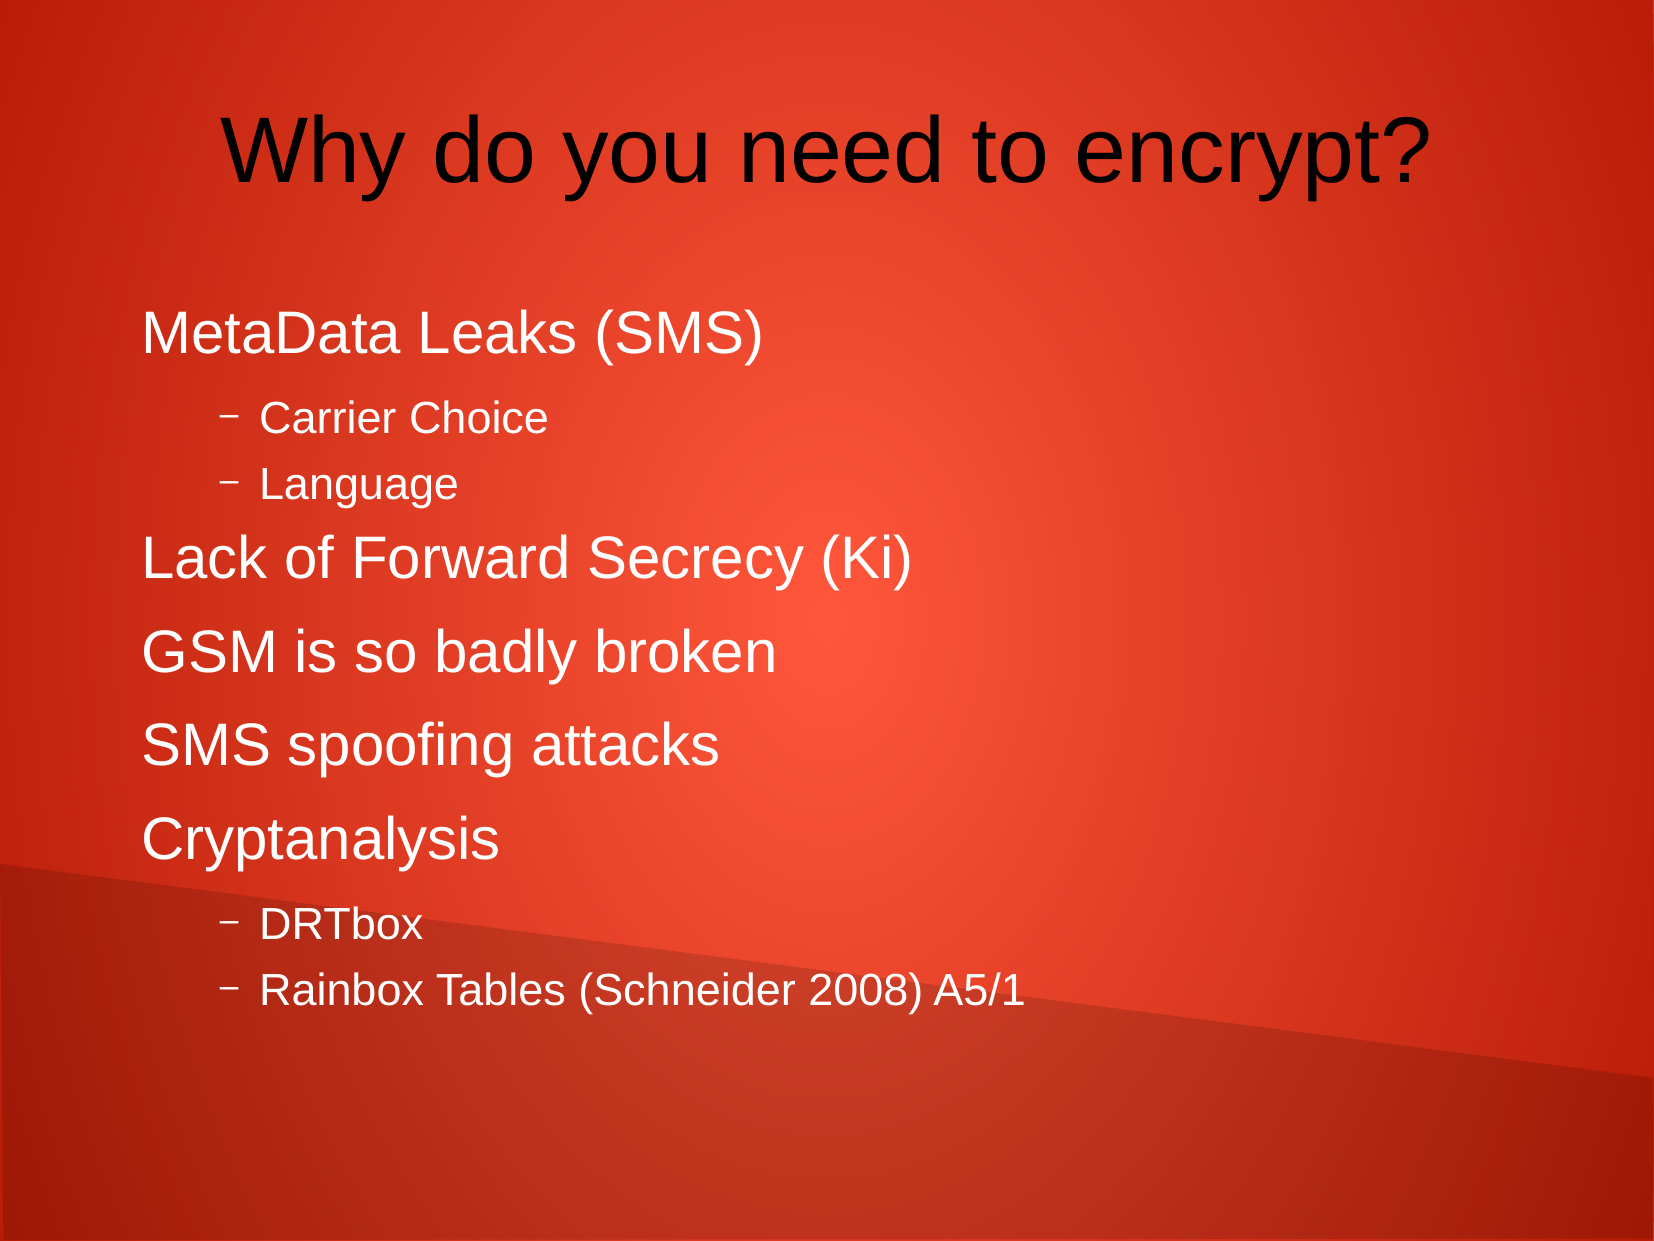

# Why do you need to encrypt?
MetaData Leaks (SMS)
Carrier Choice
Language
Lack of Forward Secrecy (Ki)
GSM is so badly broken
SMS spoofing attacks
Cryptanalysis
DRTbox
Rainbox Tables (Schneider 2008) A5/1